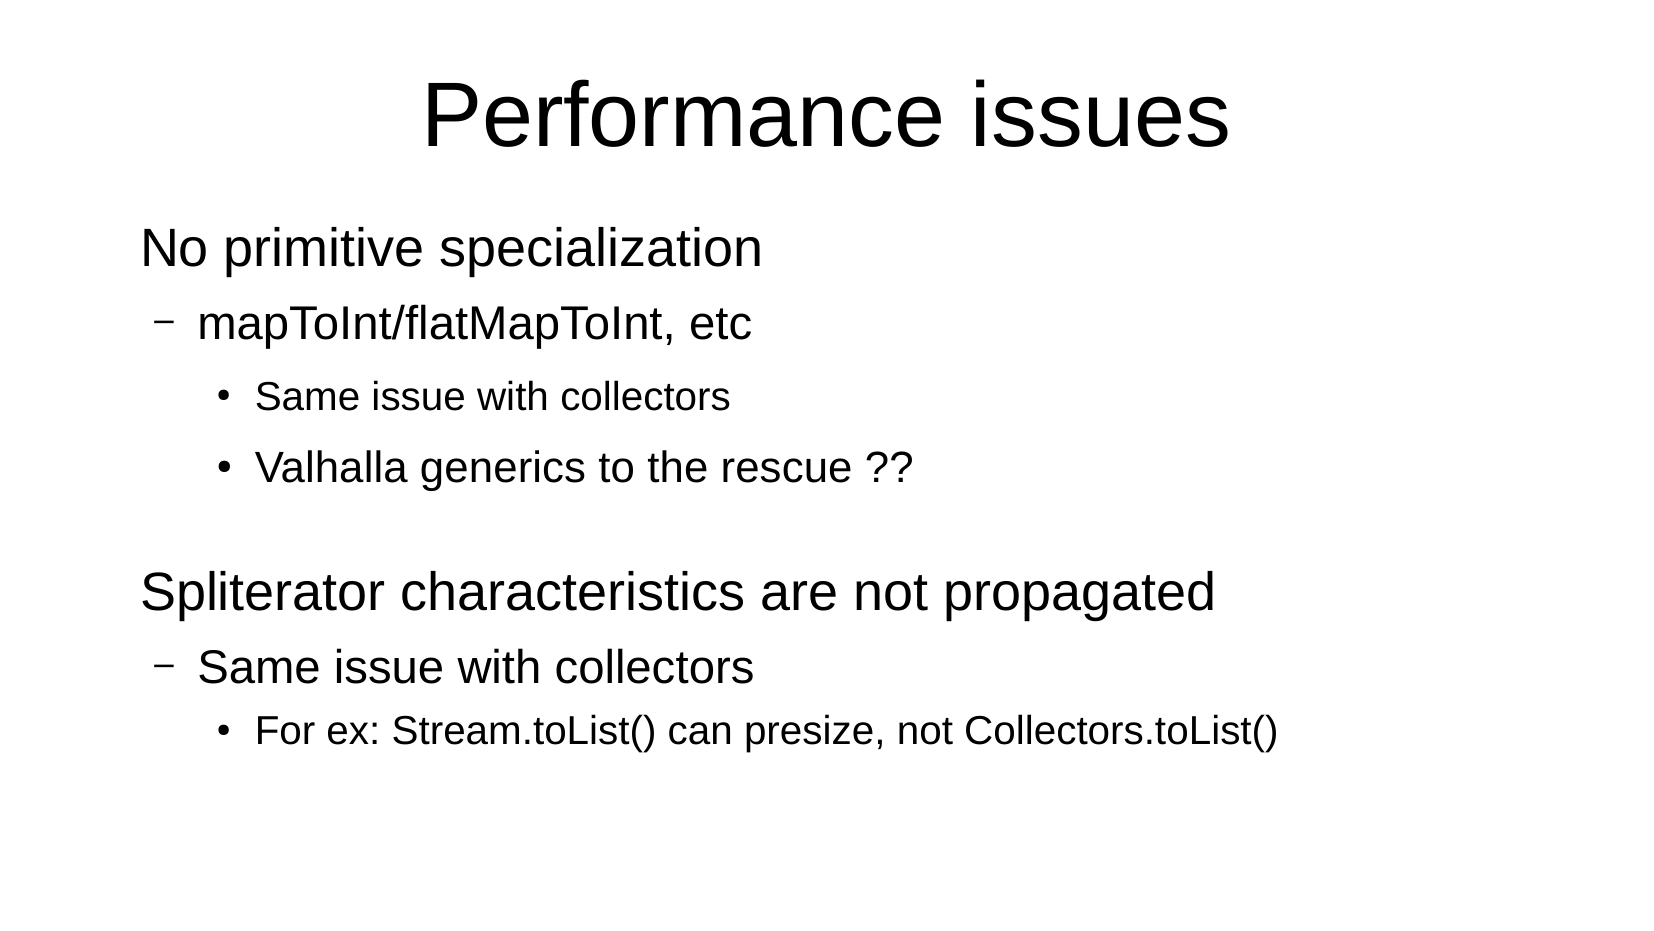

# Performance issues
No primitive specialization
mapToInt/flatMapToInt, etc
Same issue with collectors
Valhalla generics to the rescue ??
Spliterator characteristics are not propagated
Same issue with collectors
For ex: Stream.toList() can presize, not Collectors.toList()